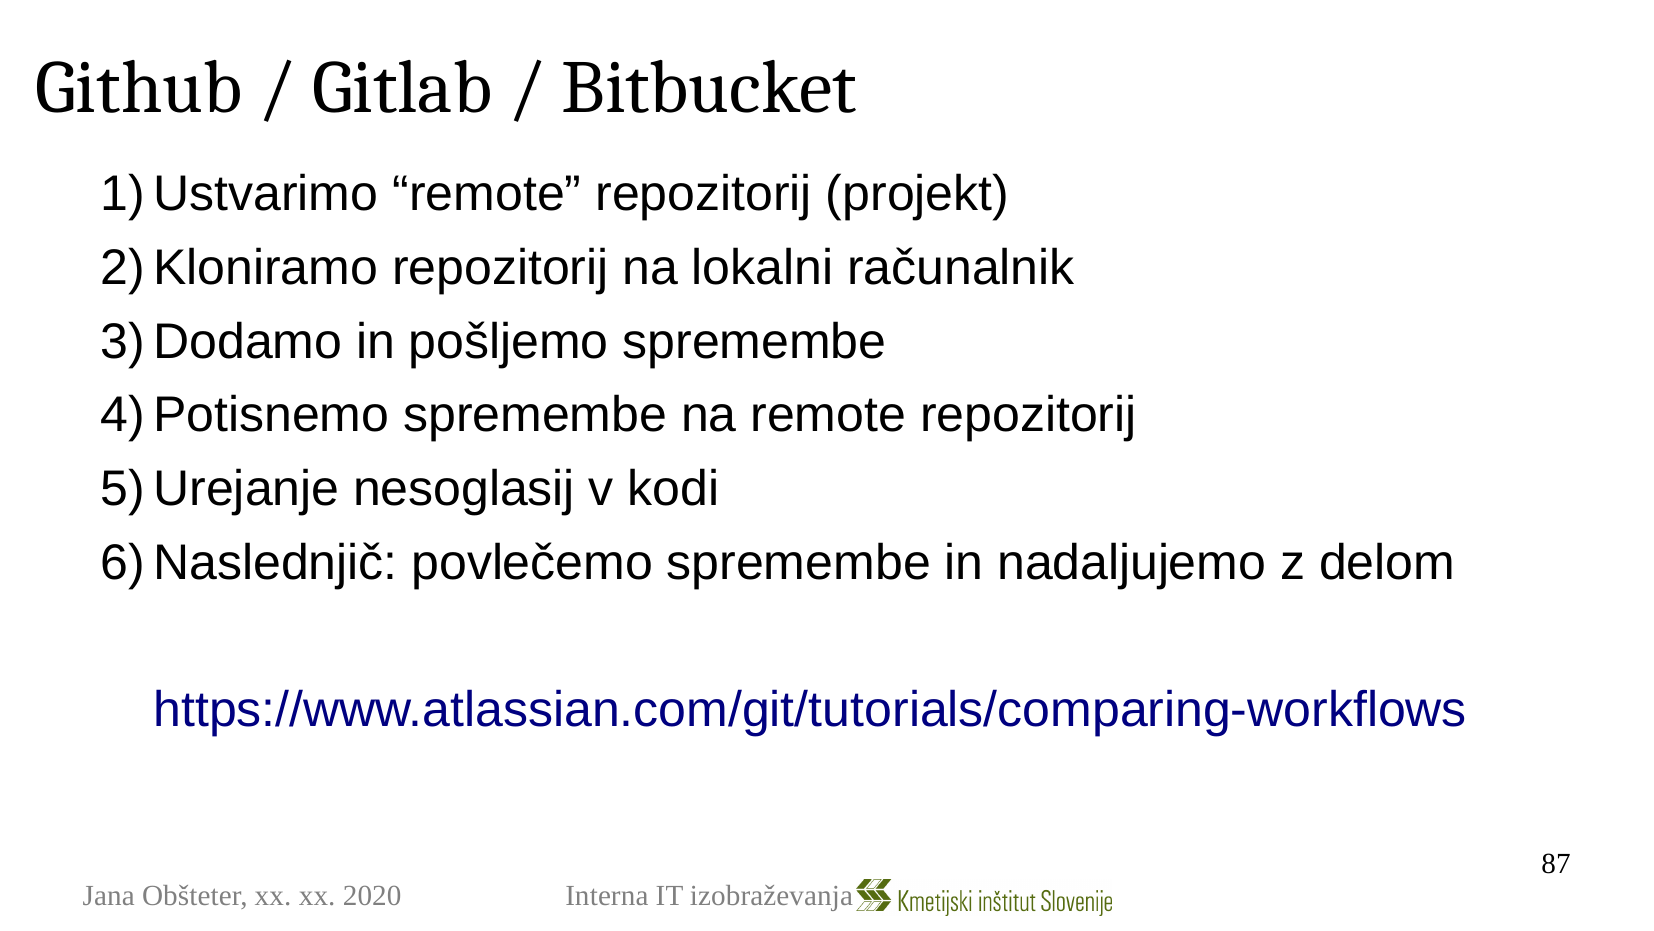

# Github / Gitlab / Bitbucket
Ustvarimo “remote” repozitorij (projekt)
Kloniramo repozitorij na lokalni računalnik
Dodamo in pošljemo spremembe
Potisnemo spremembe na remote repozitorij
Urejanje nesoglasij v kodi
Naslednjič: povlečemo spremembe in nadaljujemo z delom
https://www.atlassian.com/git/tutorials/comparing-workflows
87